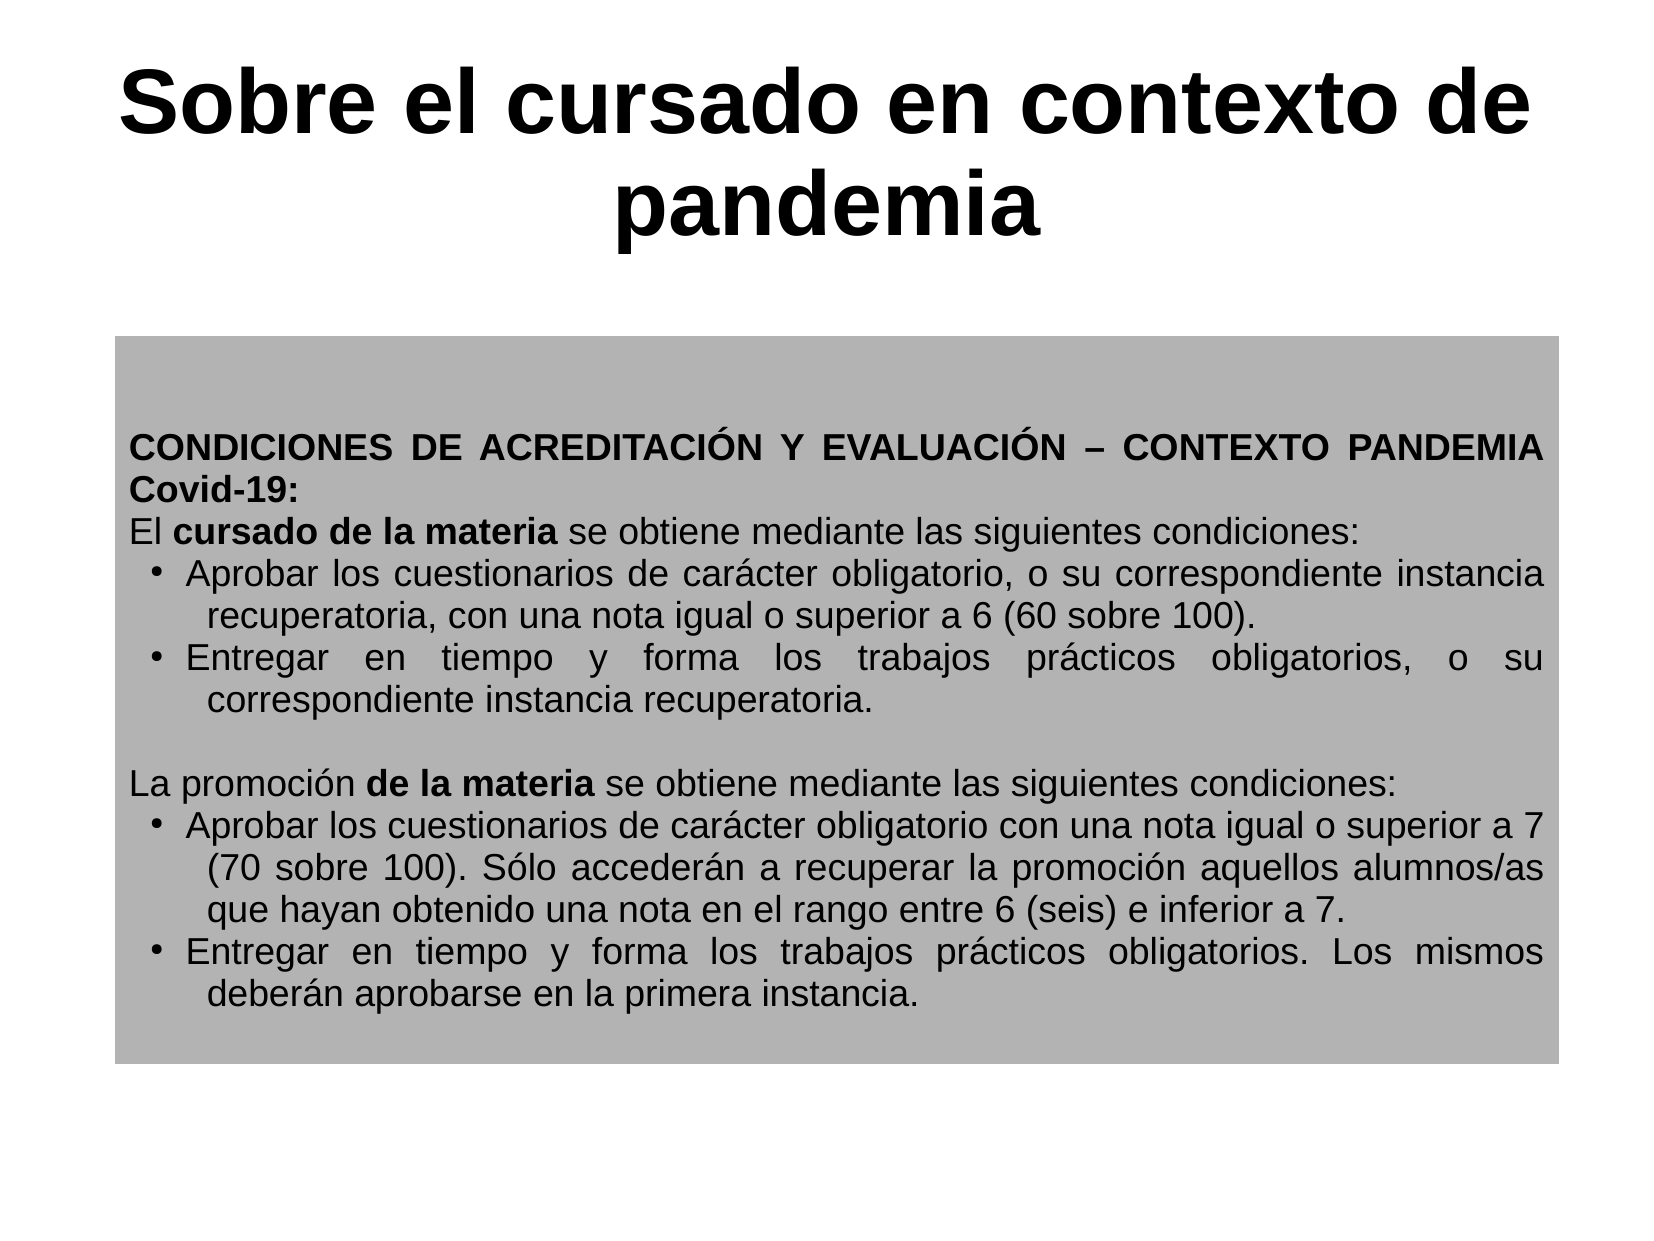

# Sobre el cursado en contexto de pandemia
| CONDICIONES DE ACREDITACIÓN Y EVALUACIÓN – CONTEXTO PANDEMIA Covid-19: El cursado de la materia se obtiene mediante las siguientes condiciones: Aprobar los cuestionarios de carácter obligatorio, o su correspondiente instancia recuperatoria, con una nota igual o superior a 6 (60 sobre 100). Entregar en tiempo y forma los trabajos prácticos obligatorios, o su correspondiente instancia recuperatoria. La promoción de la materia se obtiene mediante las siguientes condiciones: Aprobar los cuestionarios de carácter obligatorio con una nota igual o superior a 7 (70 sobre 100). Sólo accederán a recuperar la promoción aquellos alumnos/as que hayan obtenido una nota en el rango entre 6 (seis) e inferior a 7. Entregar en tiempo y forma los trabajos prácticos obligatorios. Los mismos deberán aprobarse en la primera instancia. |
| --- |